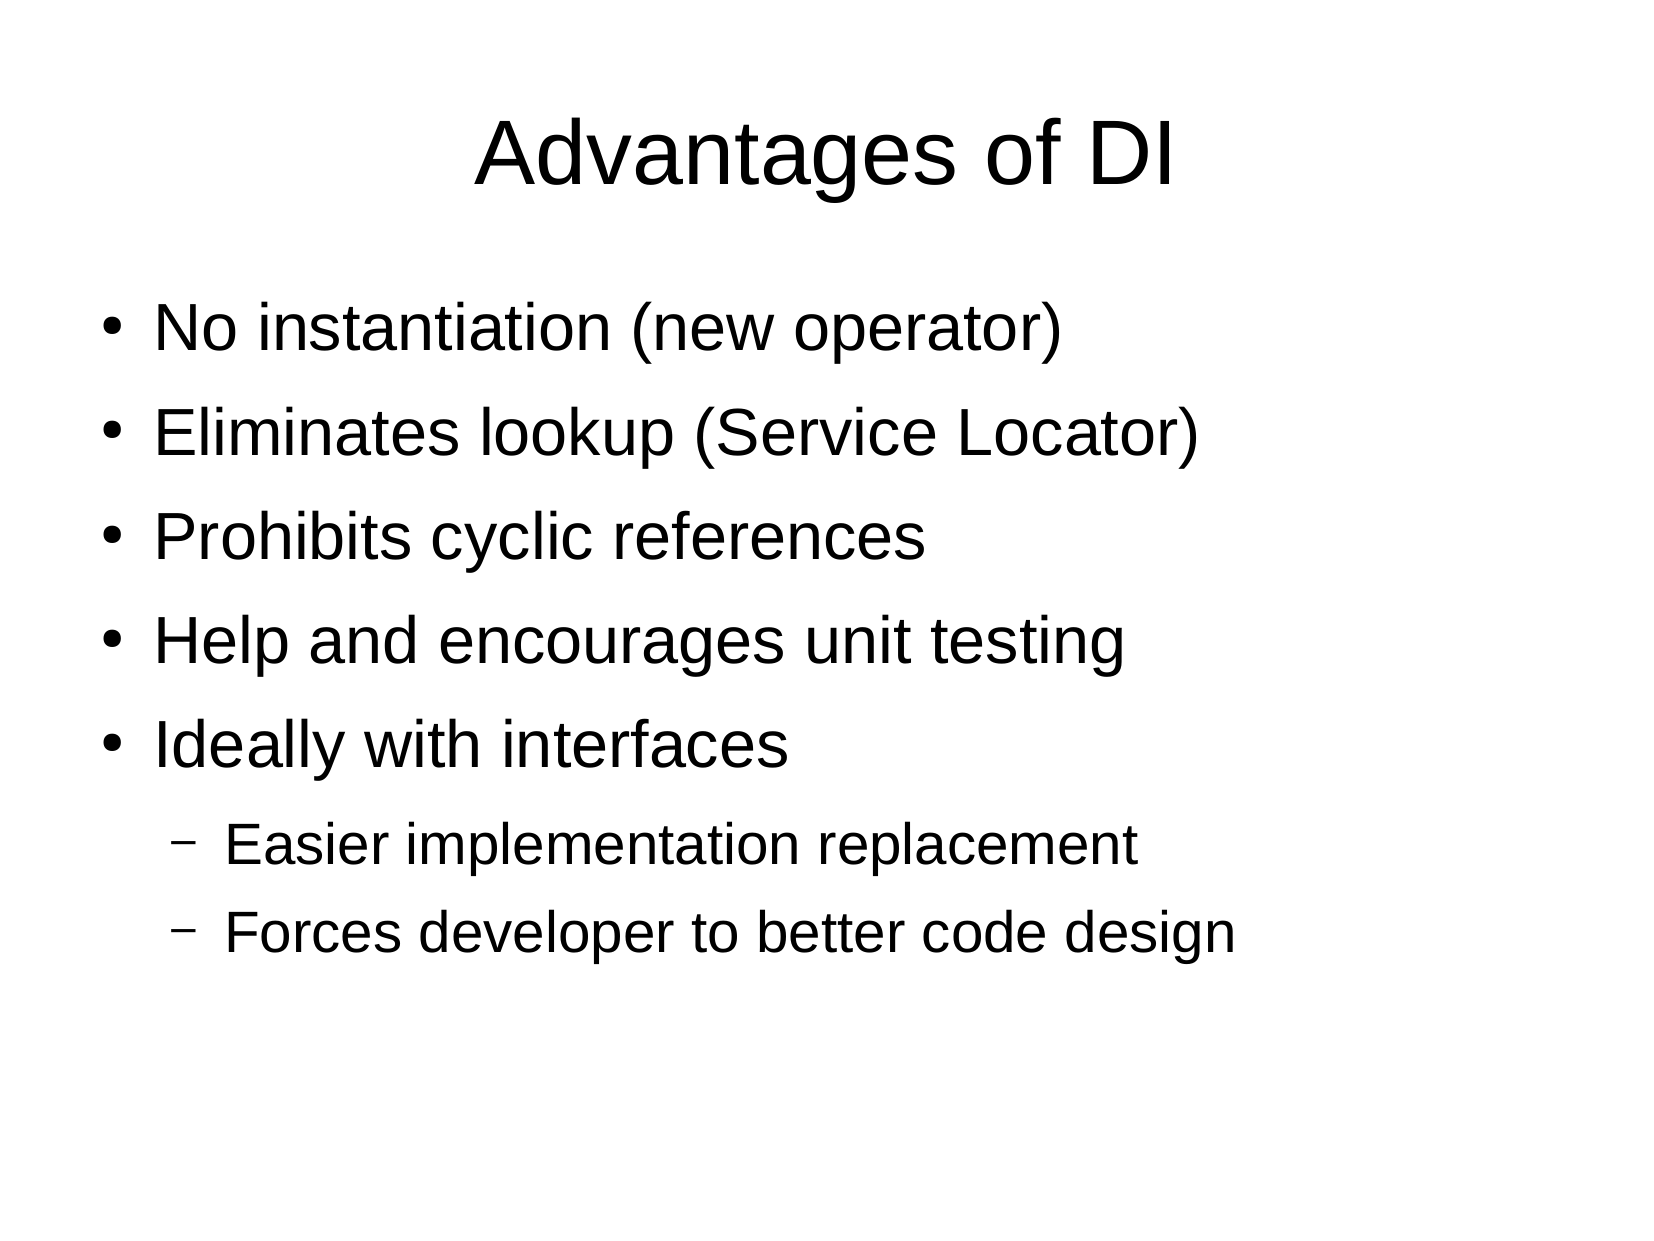

# Advantages of DI
No instantiation (new operator)
Eliminates lookup (Service Locator)
Prohibits cyclic references
Help and encourages unit testing
Ideally with interfaces
Easier implementation replacement
Forces developer to better code design